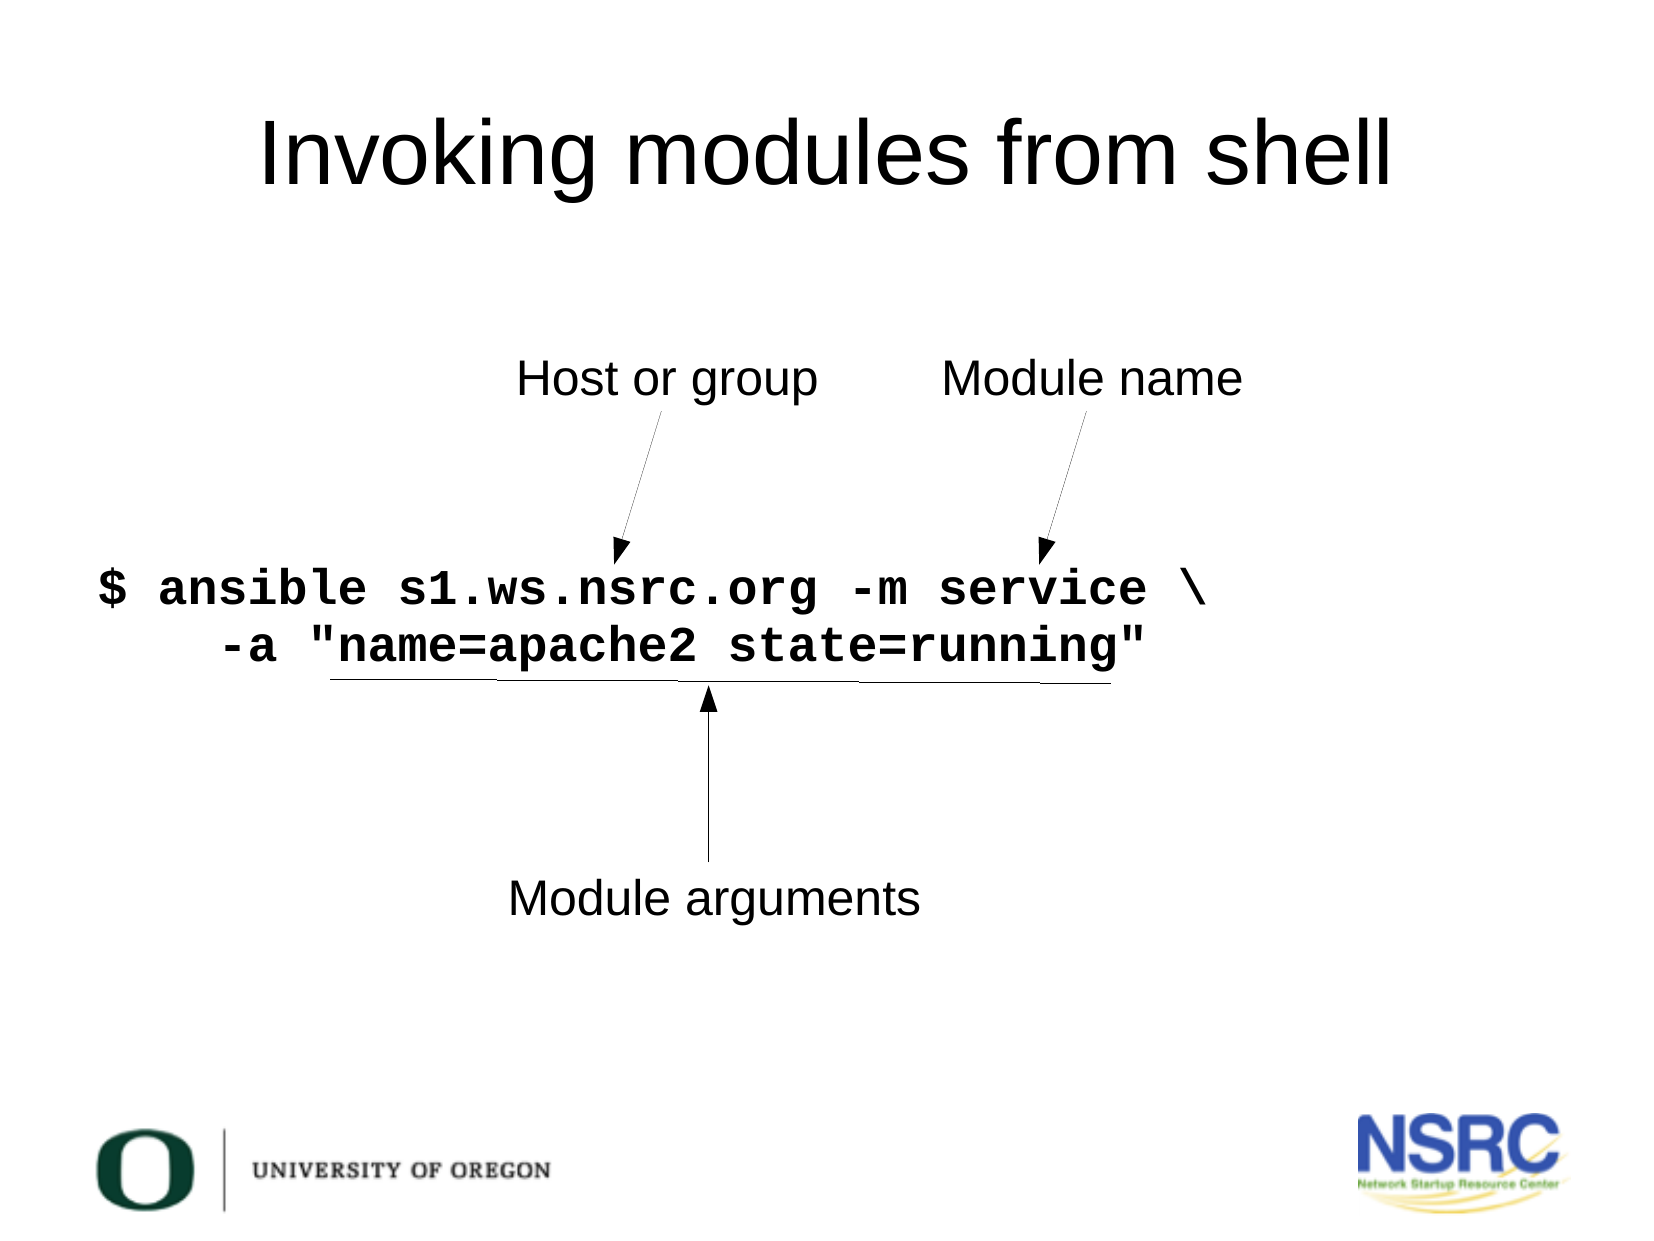

# Invoking modules from shell
Host or group
Module name
$ ansible s1.ws.nsrc.org -m service \
 -a "name=apache2 state=running"
Module arguments